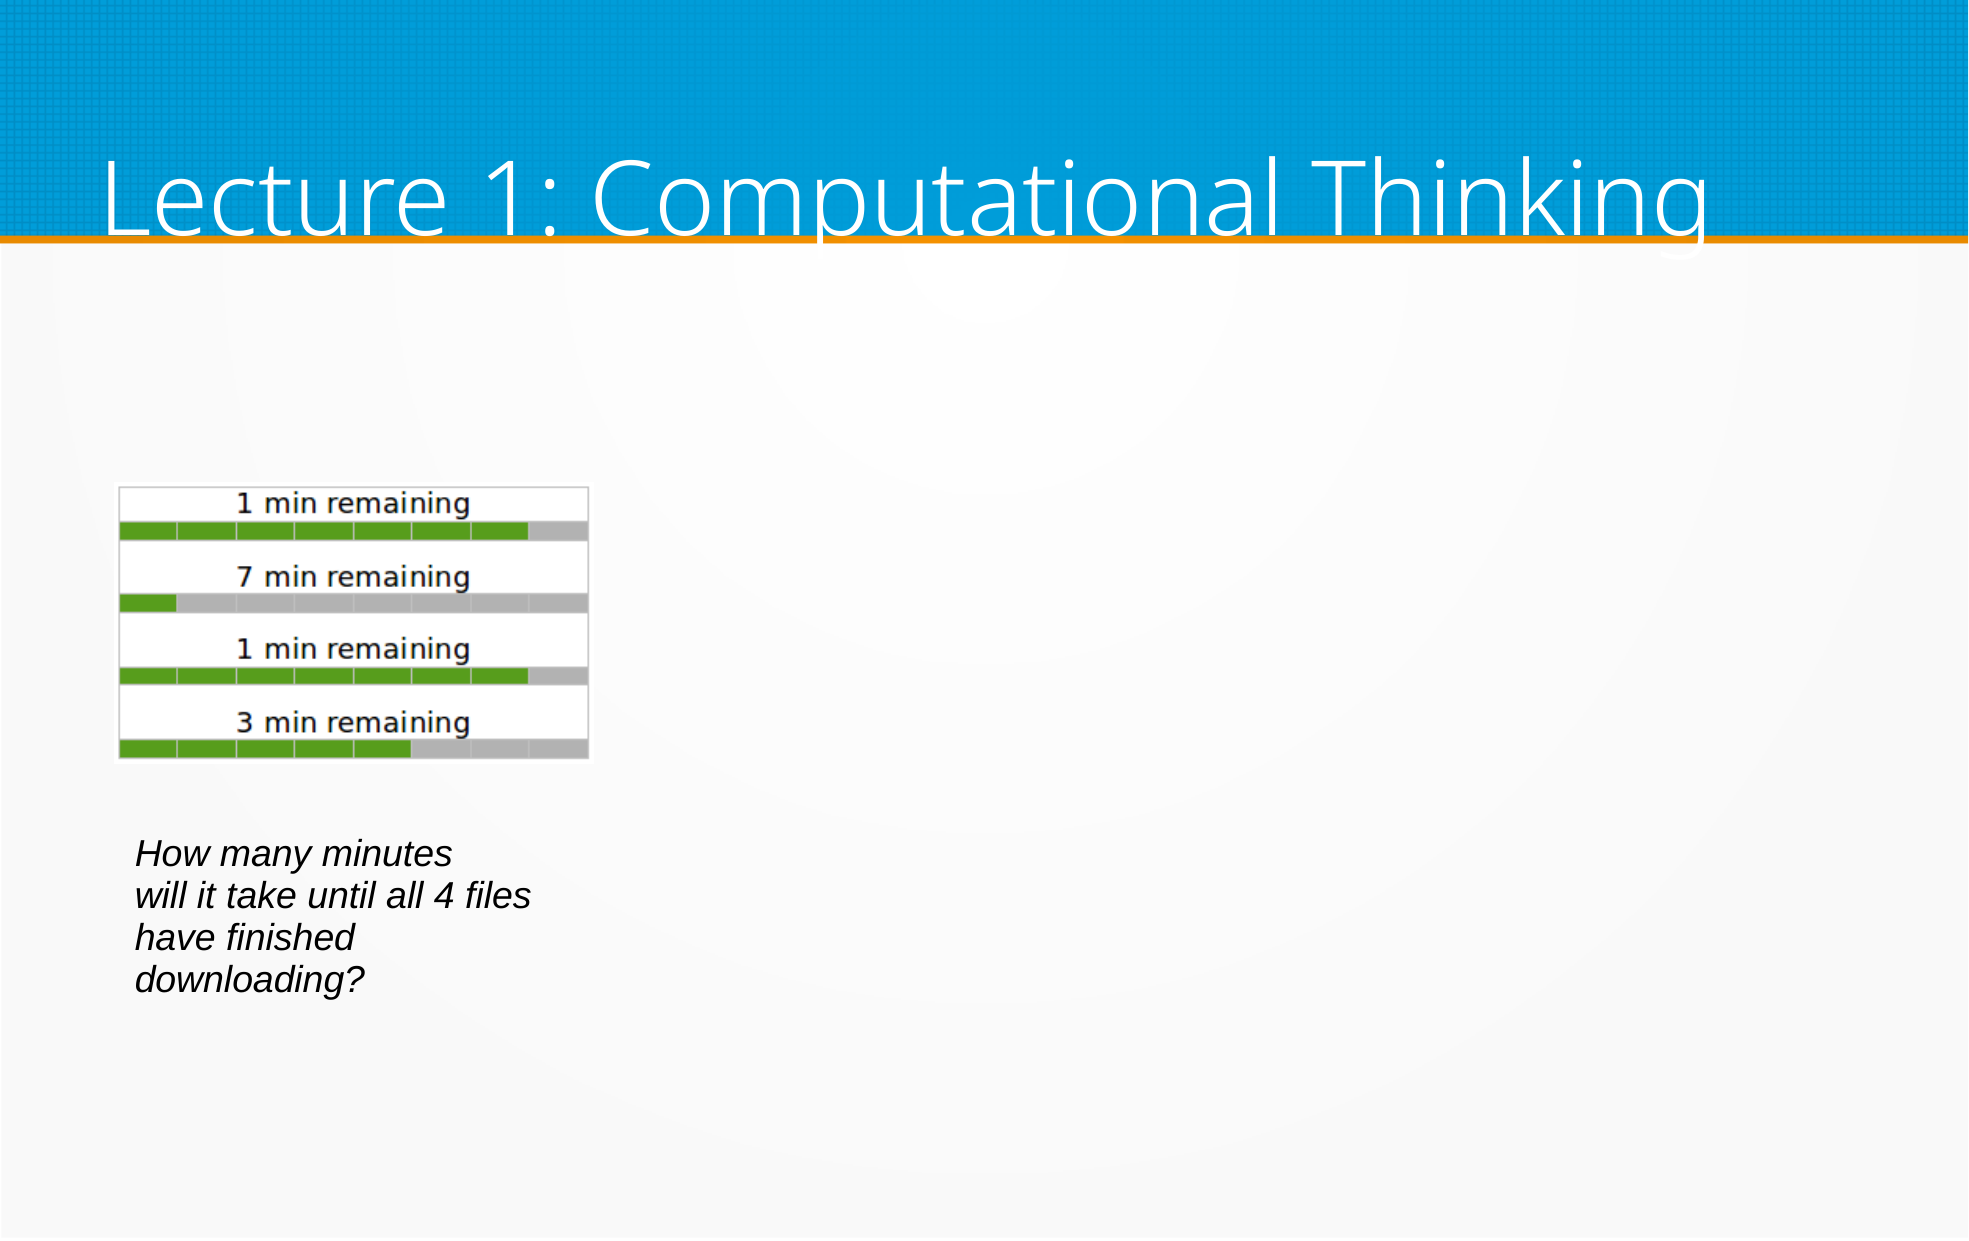

# Lecture 1: Computational Thinking
How many minutes
will it take until all 4 ﬁles have ﬁnished downloading?